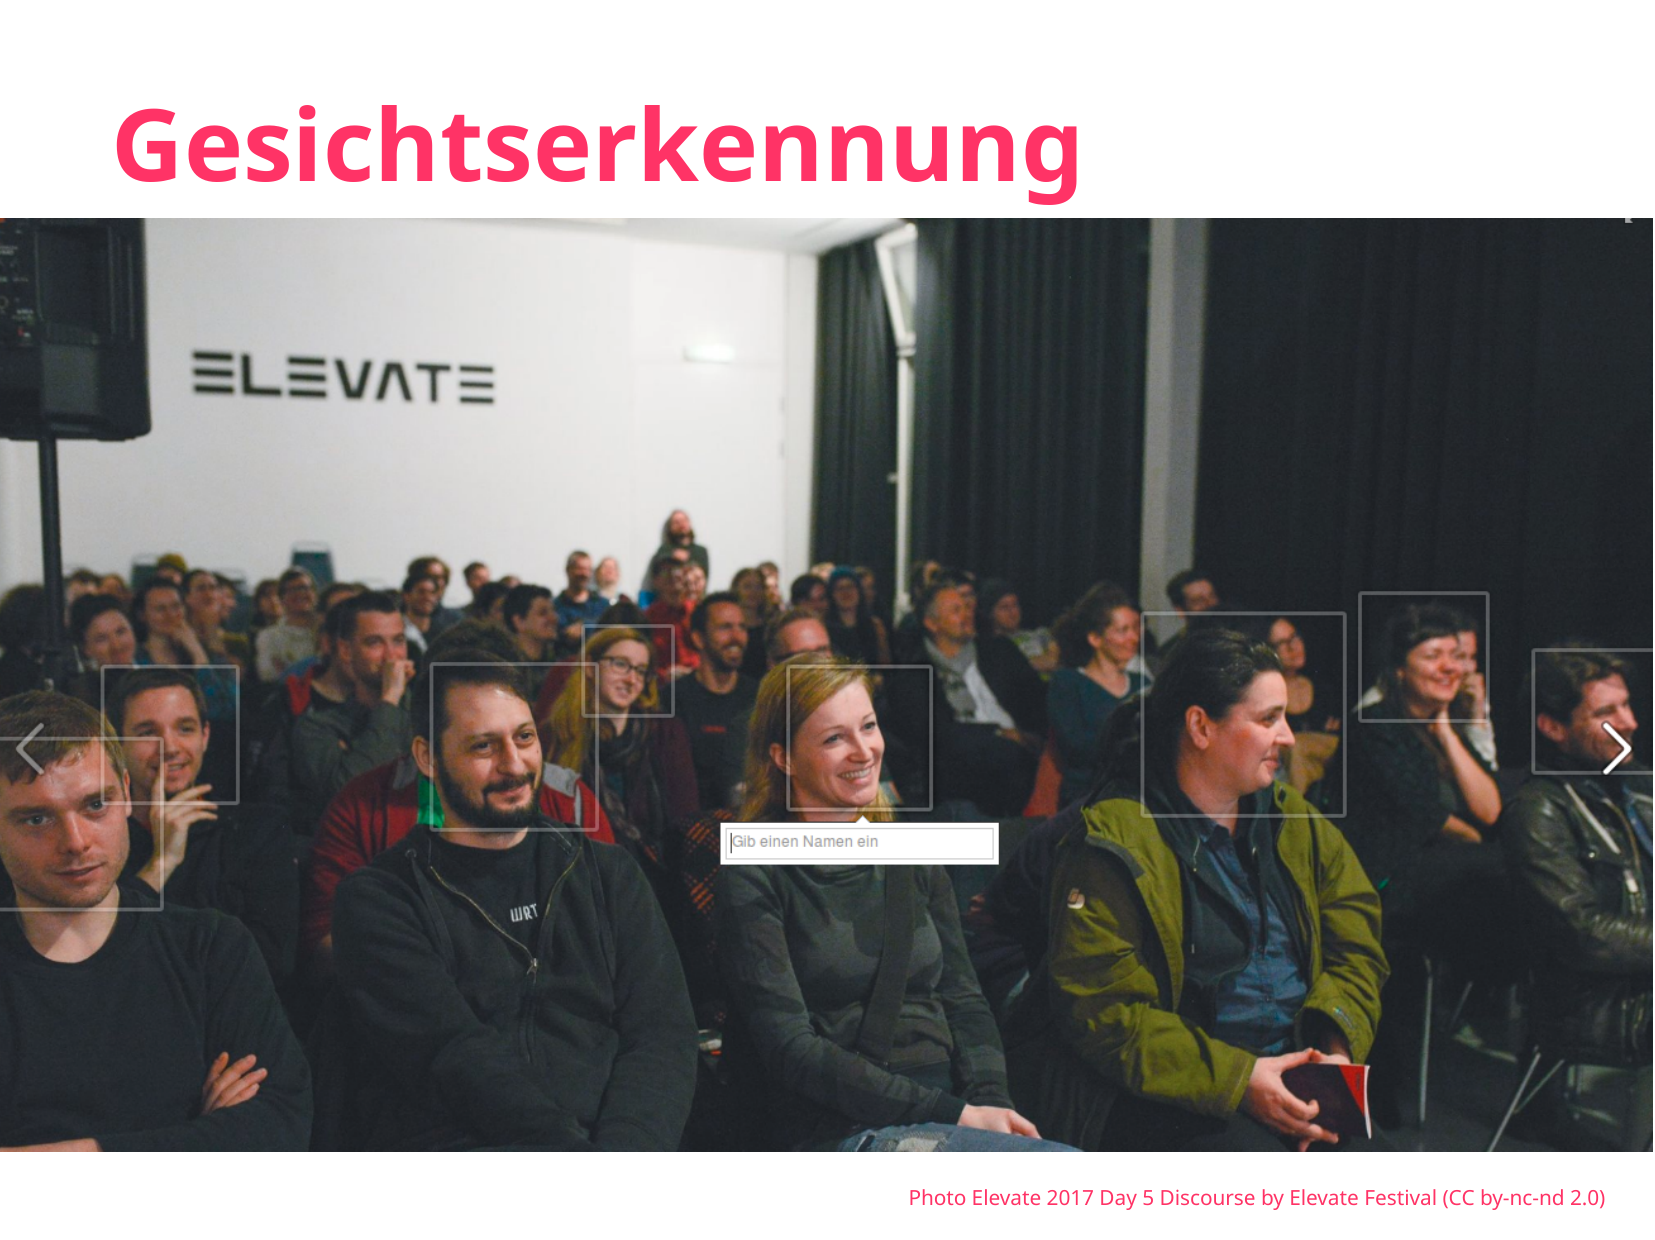

Gesichtserkennung
Photo Elevate 2017 Day 5 Discourse by Elevate Festival (CC by-nc-nd 2.0)